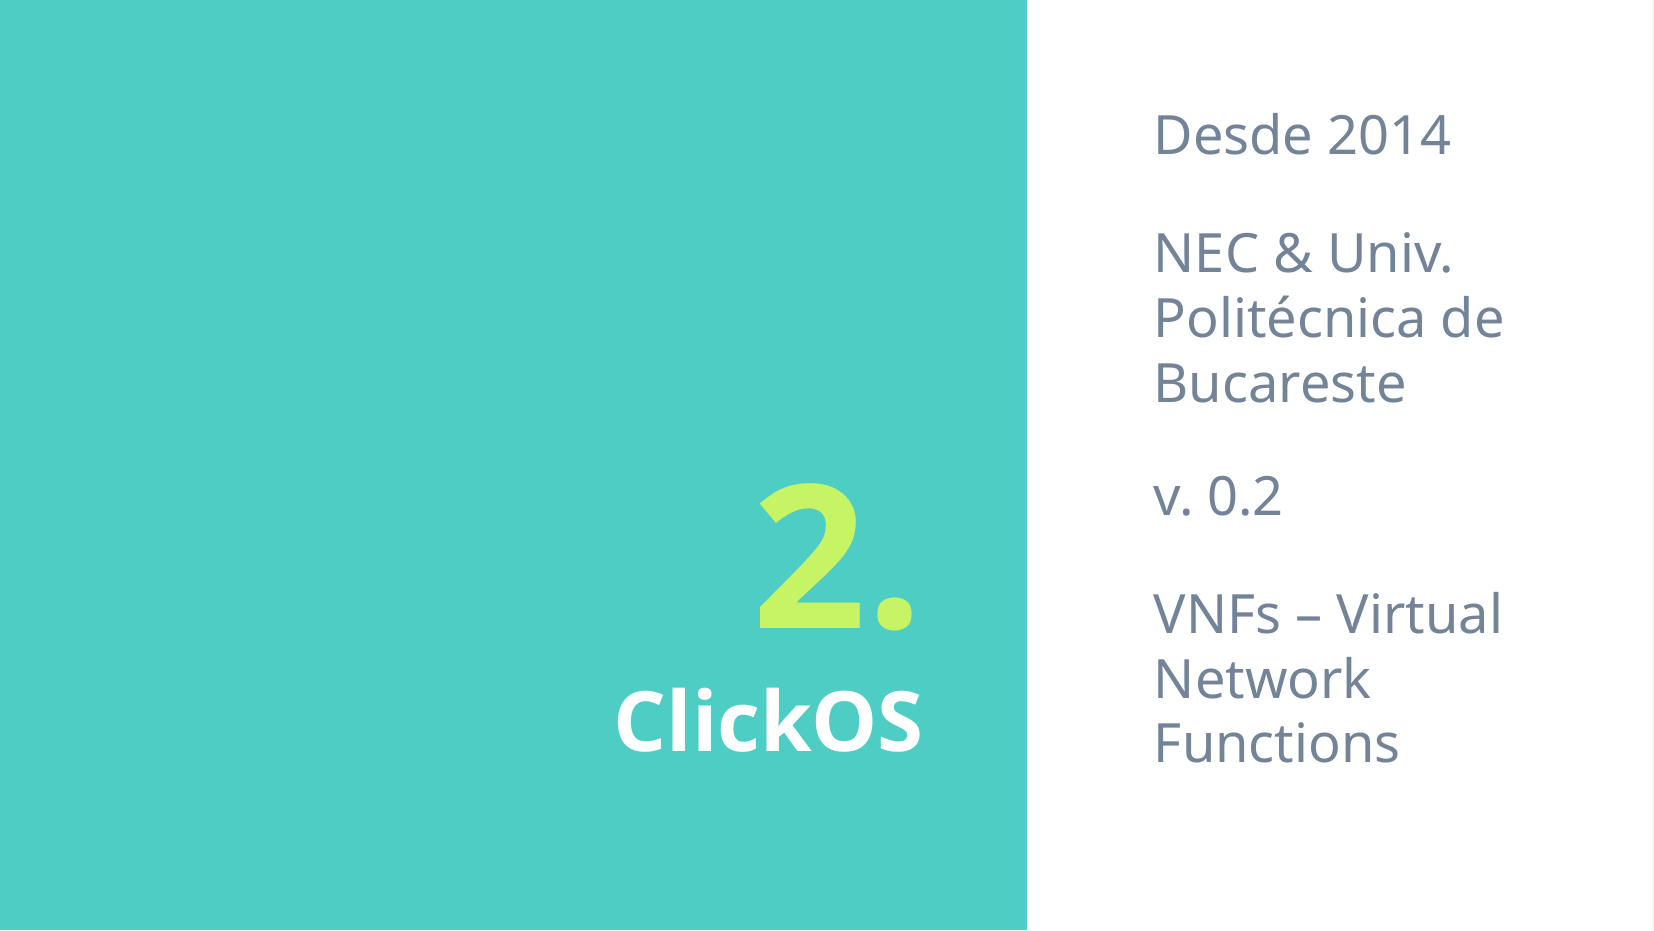

Desde 2014
NEC & Univ. Politécnica de Bucareste
v. 0.2
# 2. ClickOS
VNFs – Virtual Network Functions